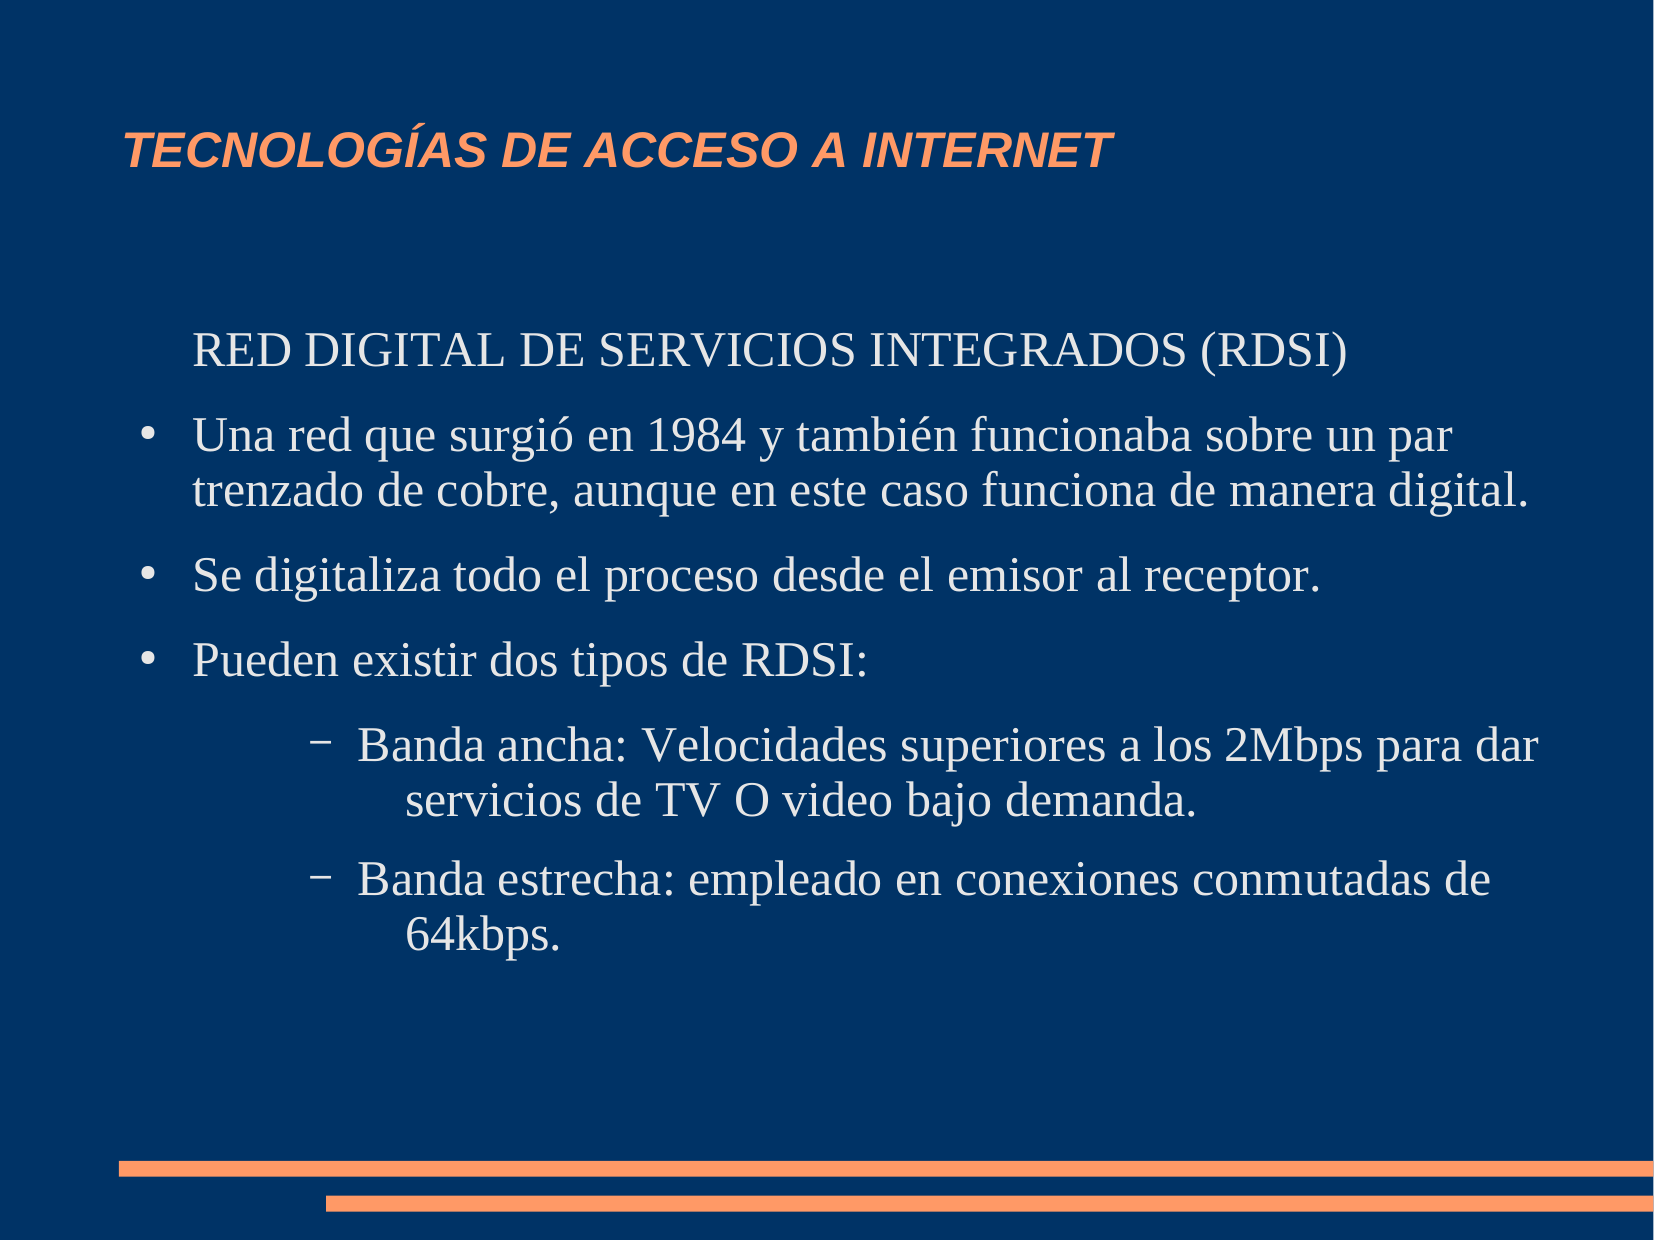

# TECNOLOGÍAS DE ACCESO A INTERNET
RED DIGITAL DE SERVICIOS INTEGRADOS (RDSI)
Una red que surgió en 1984 y también funcionaba sobre un par trenzado de cobre, aunque en este caso funciona de manera digital.
Se digitaliza todo el proceso desde el emisor al receptor.
Pueden existir dos tipos de RDSI:
Banda ancha: Velocidades superiores a los 2Mbps para dar servicios de TV O video bajo demanda.
Banda estrecha: empleado en conexiones conmutadas de 64kbps.